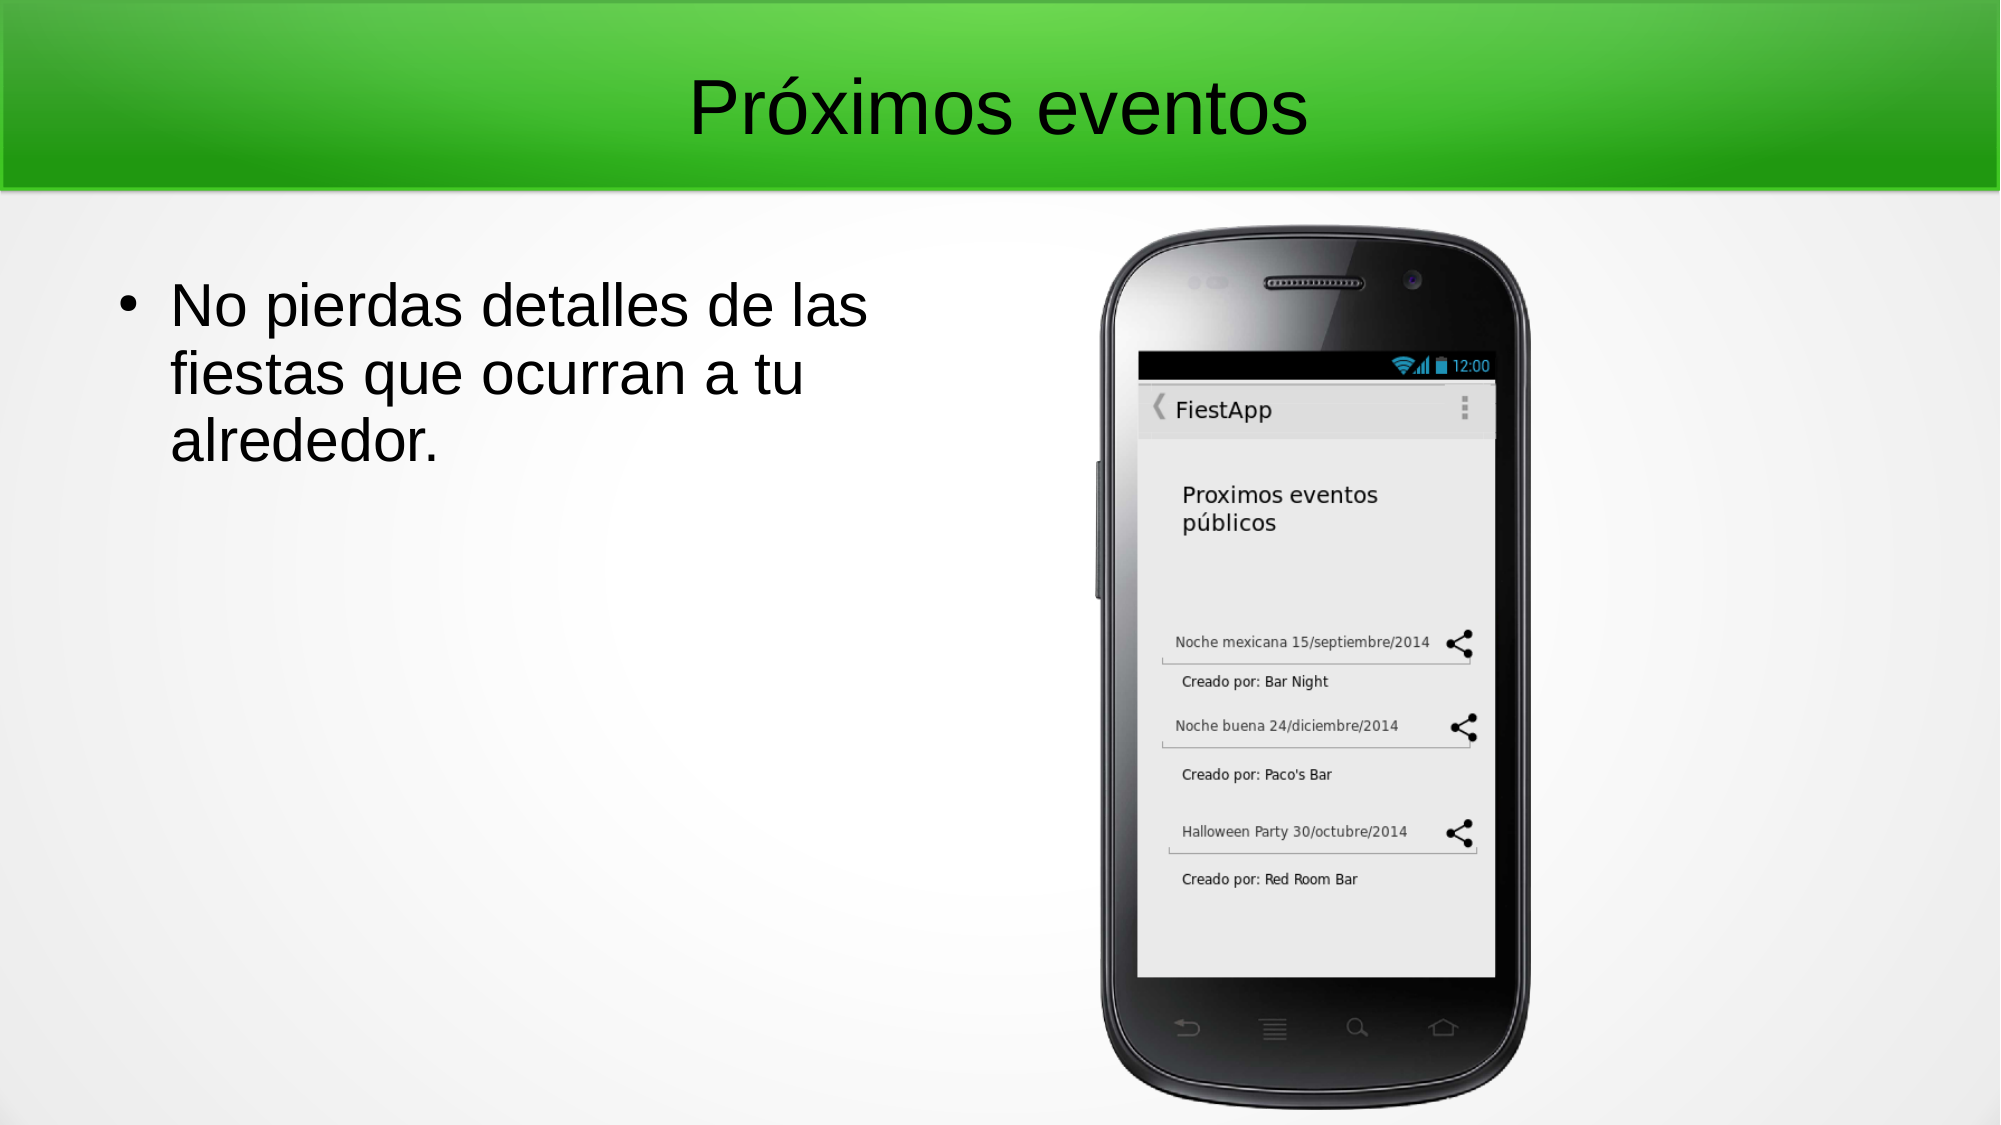

# Próximos eventos
No pierdas detalles de las fiestas que ocurran a tu alrededor.